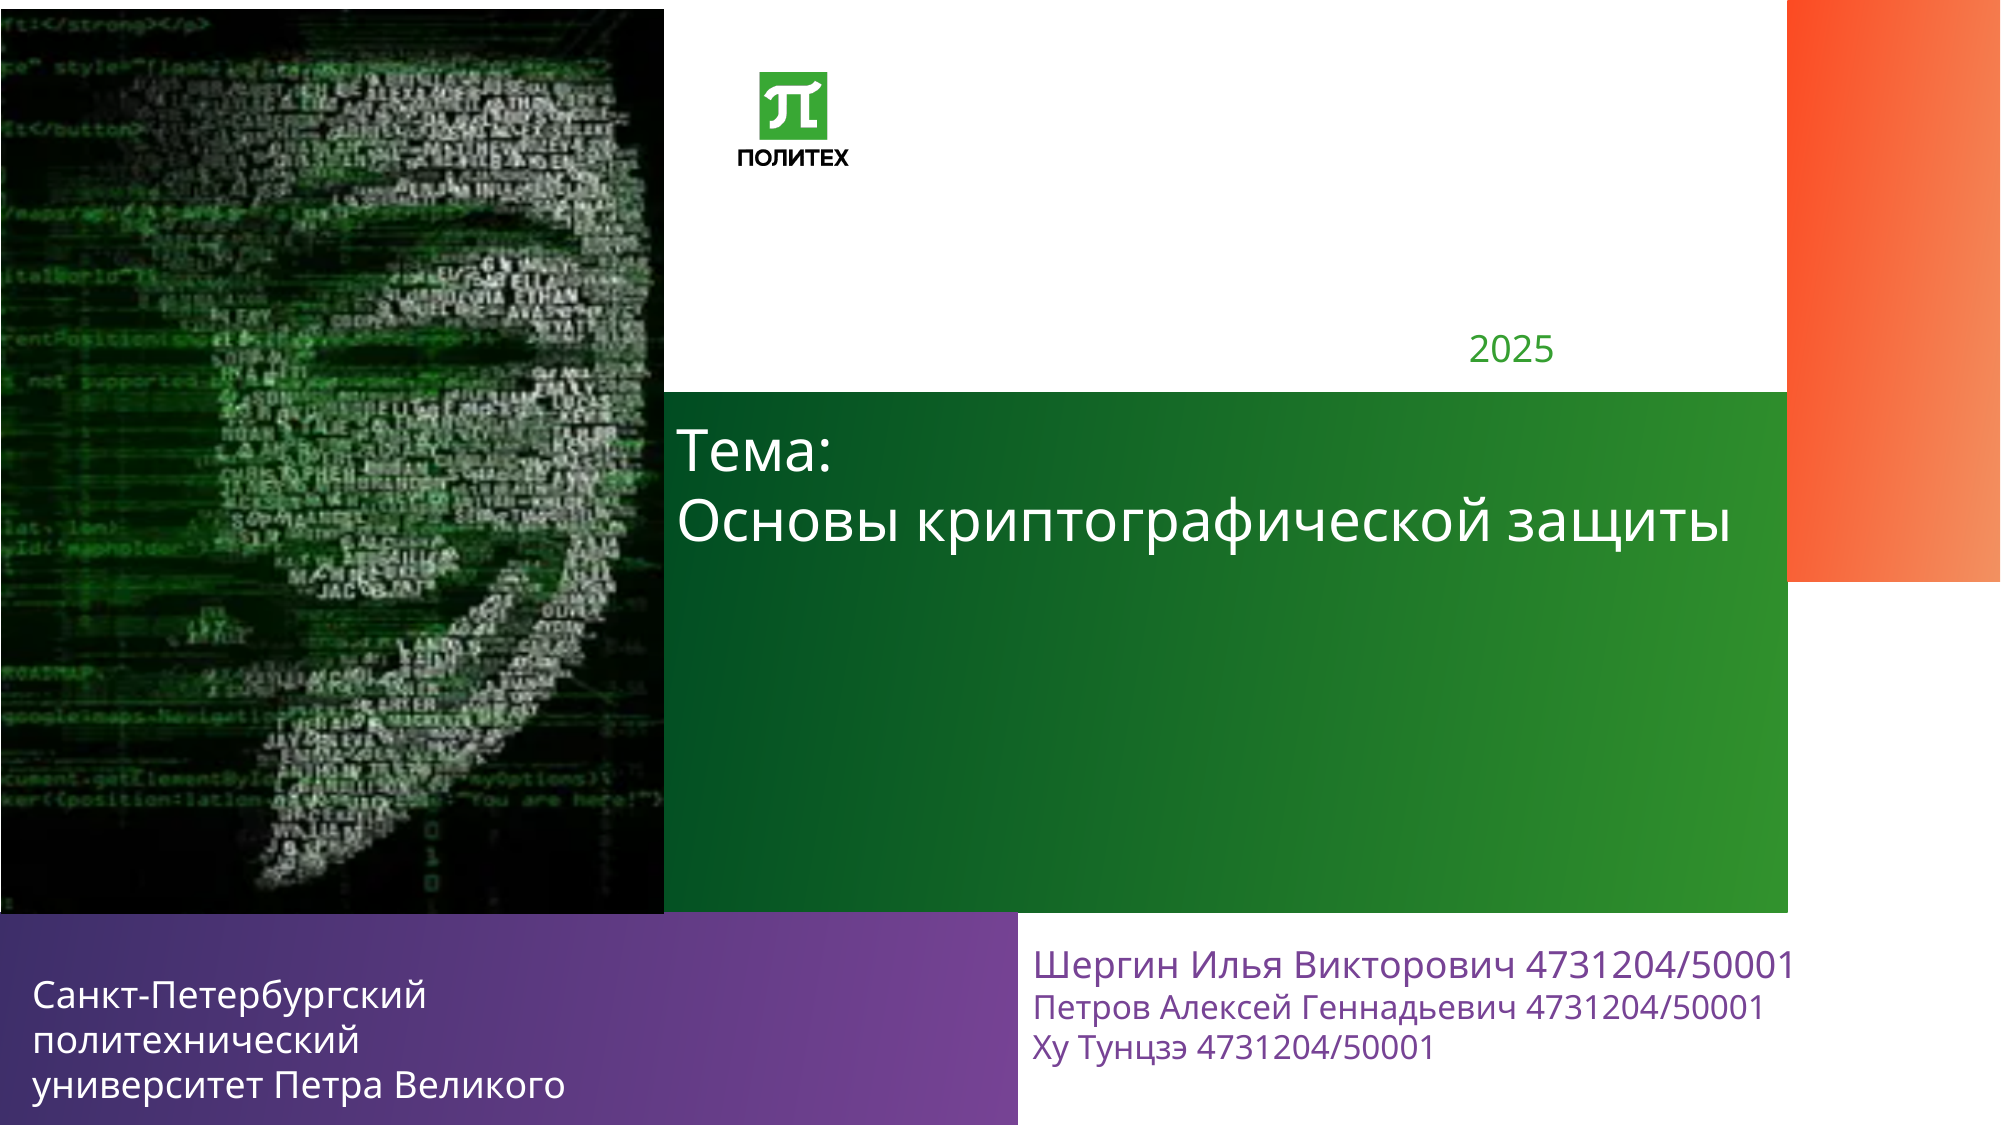

2025
Тема:
Основы криптографической защиты
Шергин Илья Викторович 4731204/50001
Петров Алексей Геннадьевич 4731204/50001
Ху Тунцзэ 4731204/50001
Санкт-Петербургский политехнический университет Петра Великого
УПРАВЛЕНИЕ ПО СВЯЗЯМ
С ОБЩЕСТВЕННОСТЬЮ СПБПУ